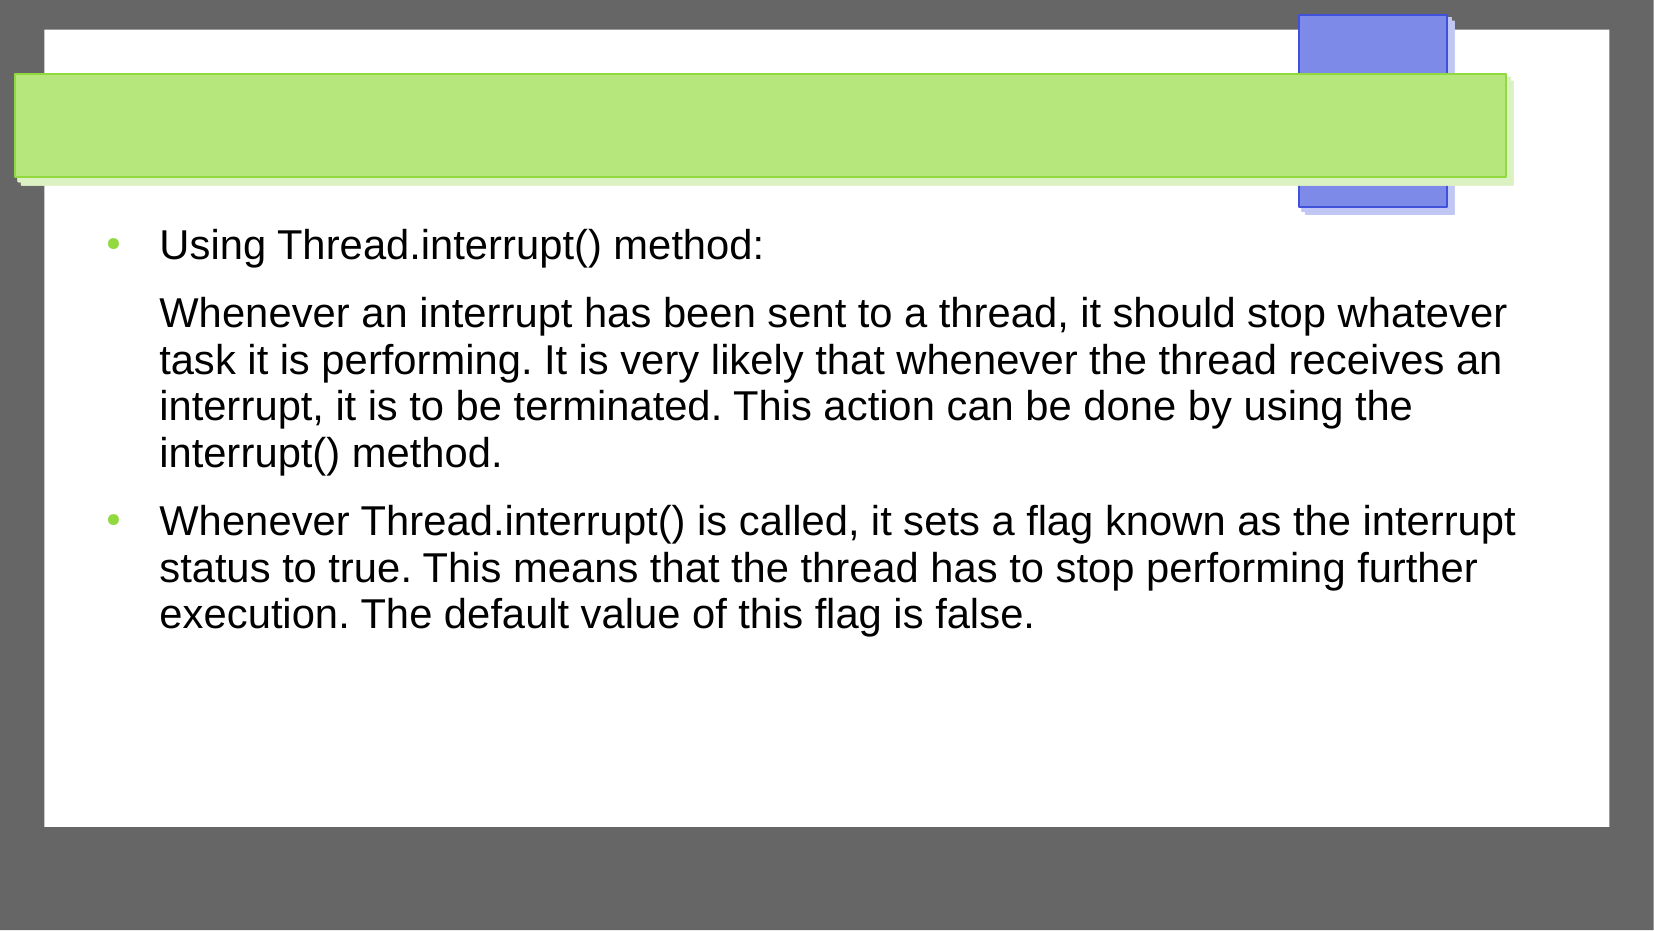

# Using Thread.interrupt() method:
Whenever an interrupt has been sent to a thread, it should stop whatever task it is performing. It is very likely that whenever the thread receives an interrupt, it is to be terminated. This action can be done by using the interrupt() method.
Whenever Thread.interrupt() is called, it sets a flag known as the interrupt status to true. This means that the thread has to stop performing further execution. The default value of this flag is false.